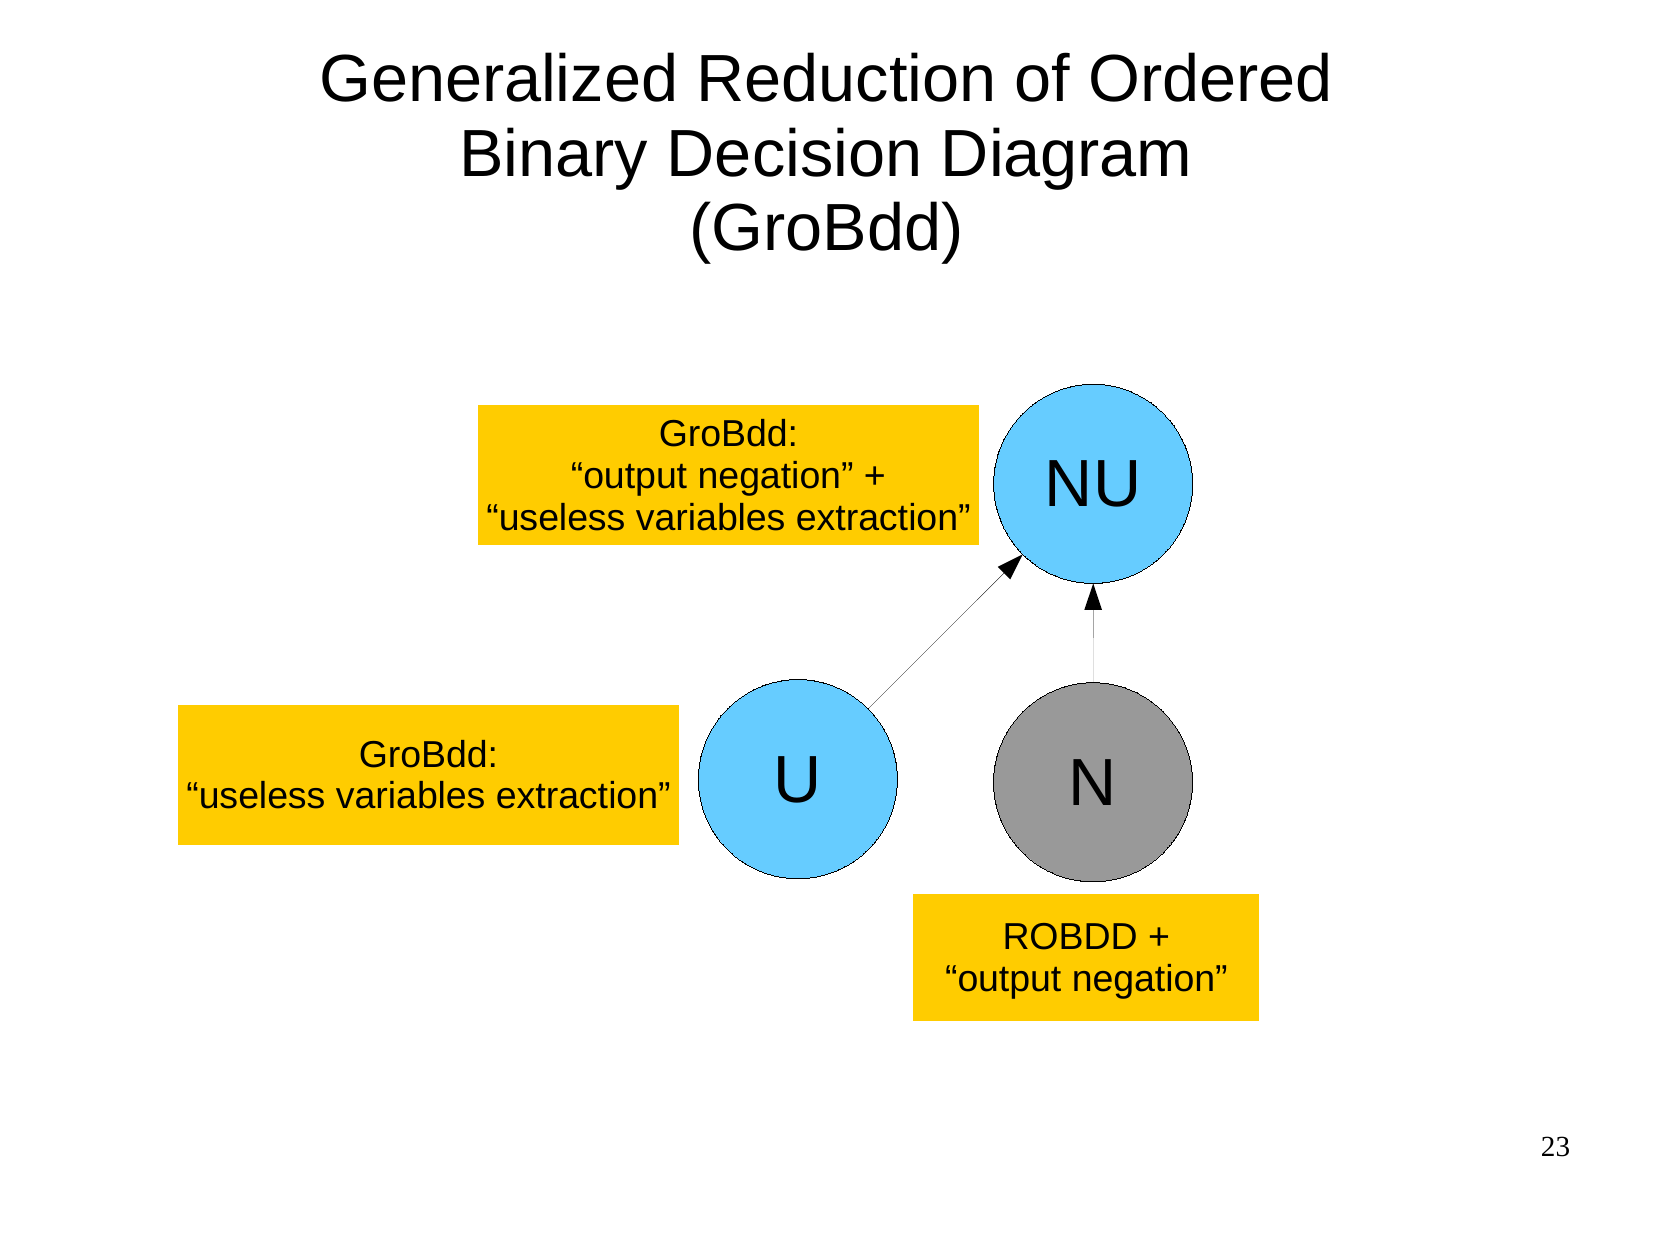

# Generalized Reduction of Ordered Binary Decision Diagram (GroBdd)
NU
GroBdd:
“output negation” +
“useless variables extraction”
U
N
GroBdd:
“useless variables extraction”
ROBDD +
“output negation”
23